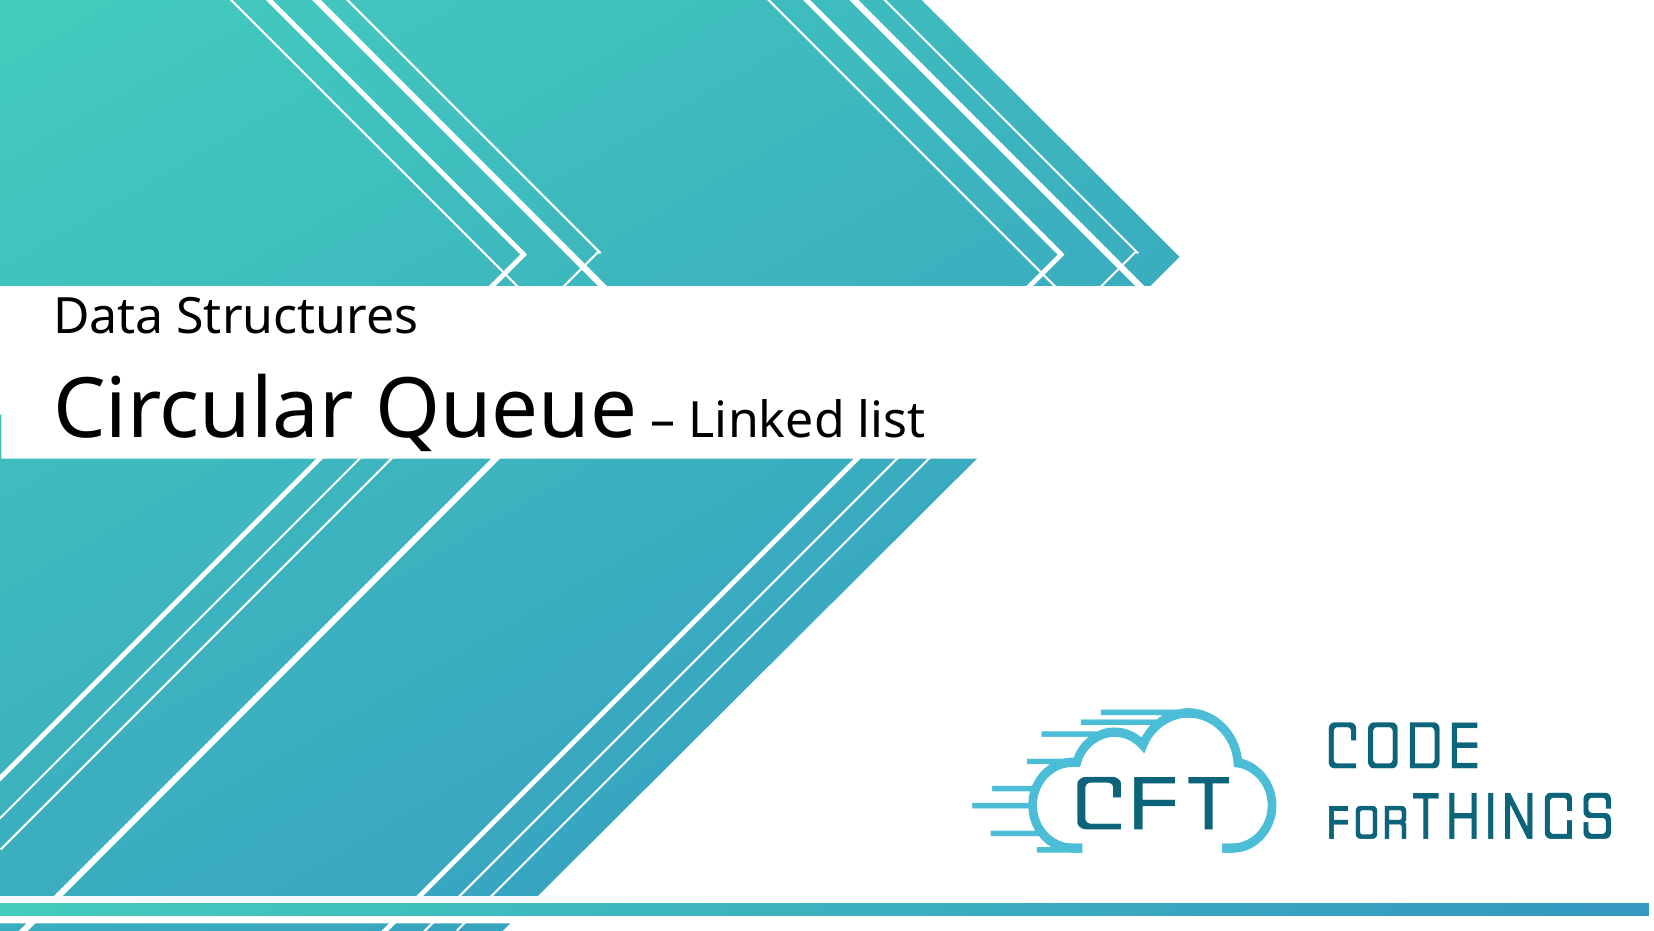

# Data Structures Circular Queue – Linked list